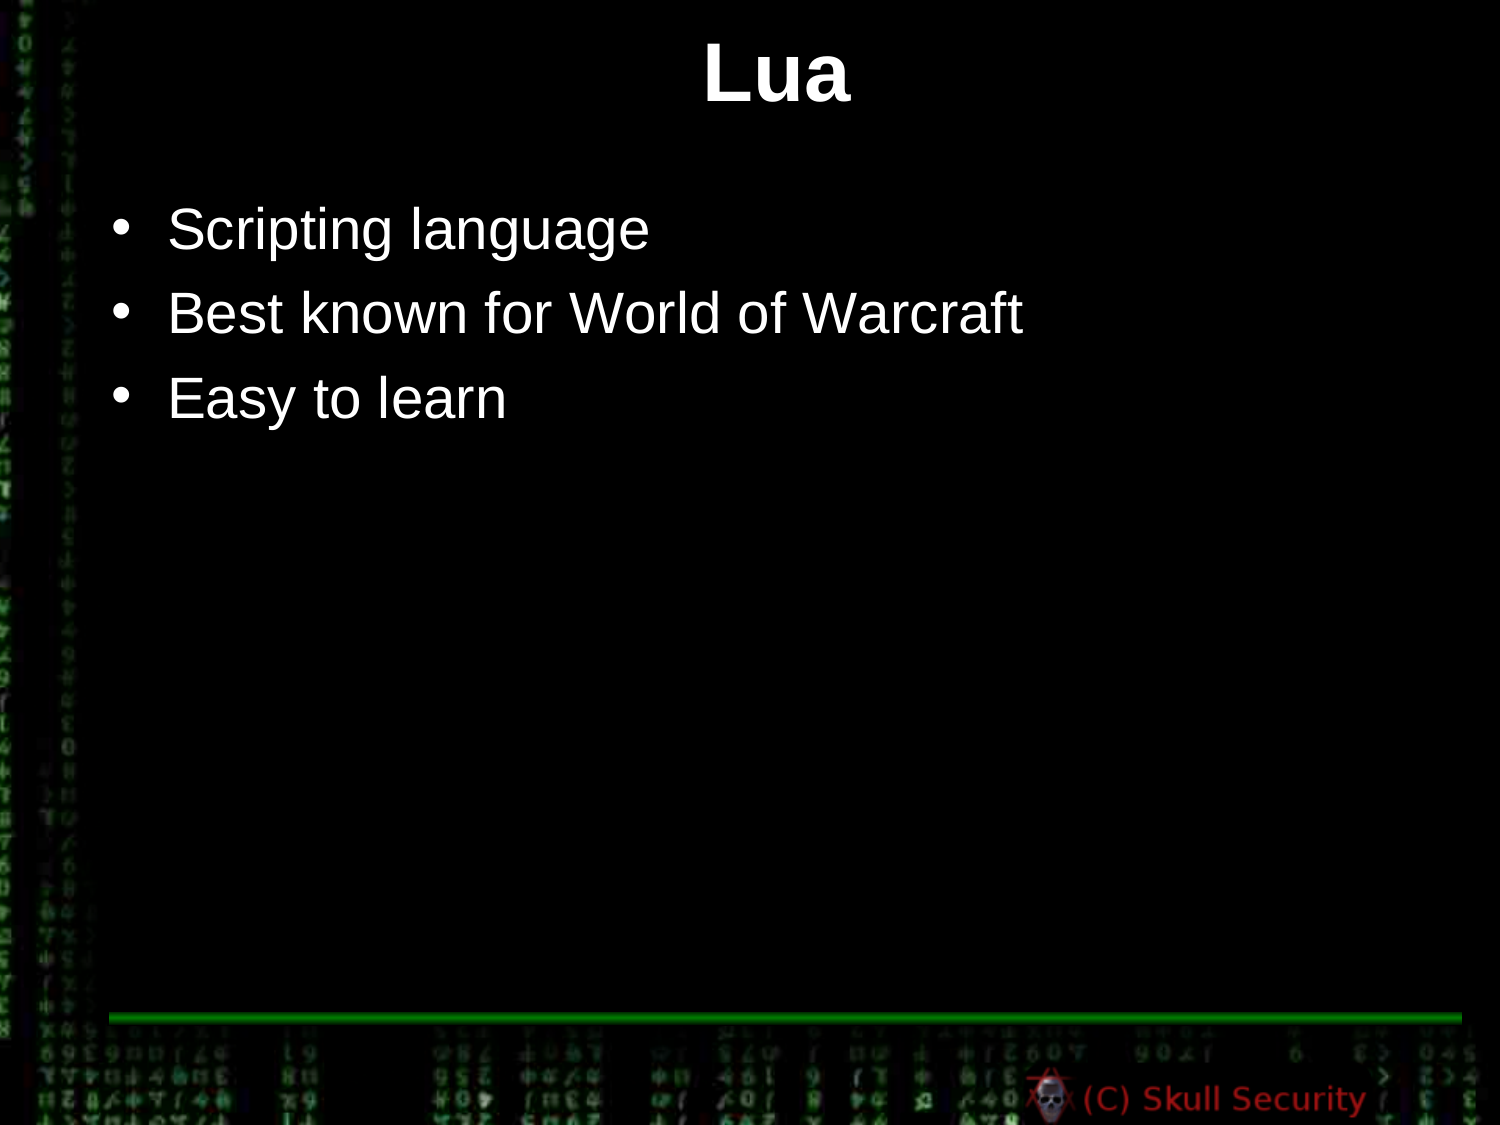

# Lua
Scripting language
Best known for World of Warcraft
Easy to learn